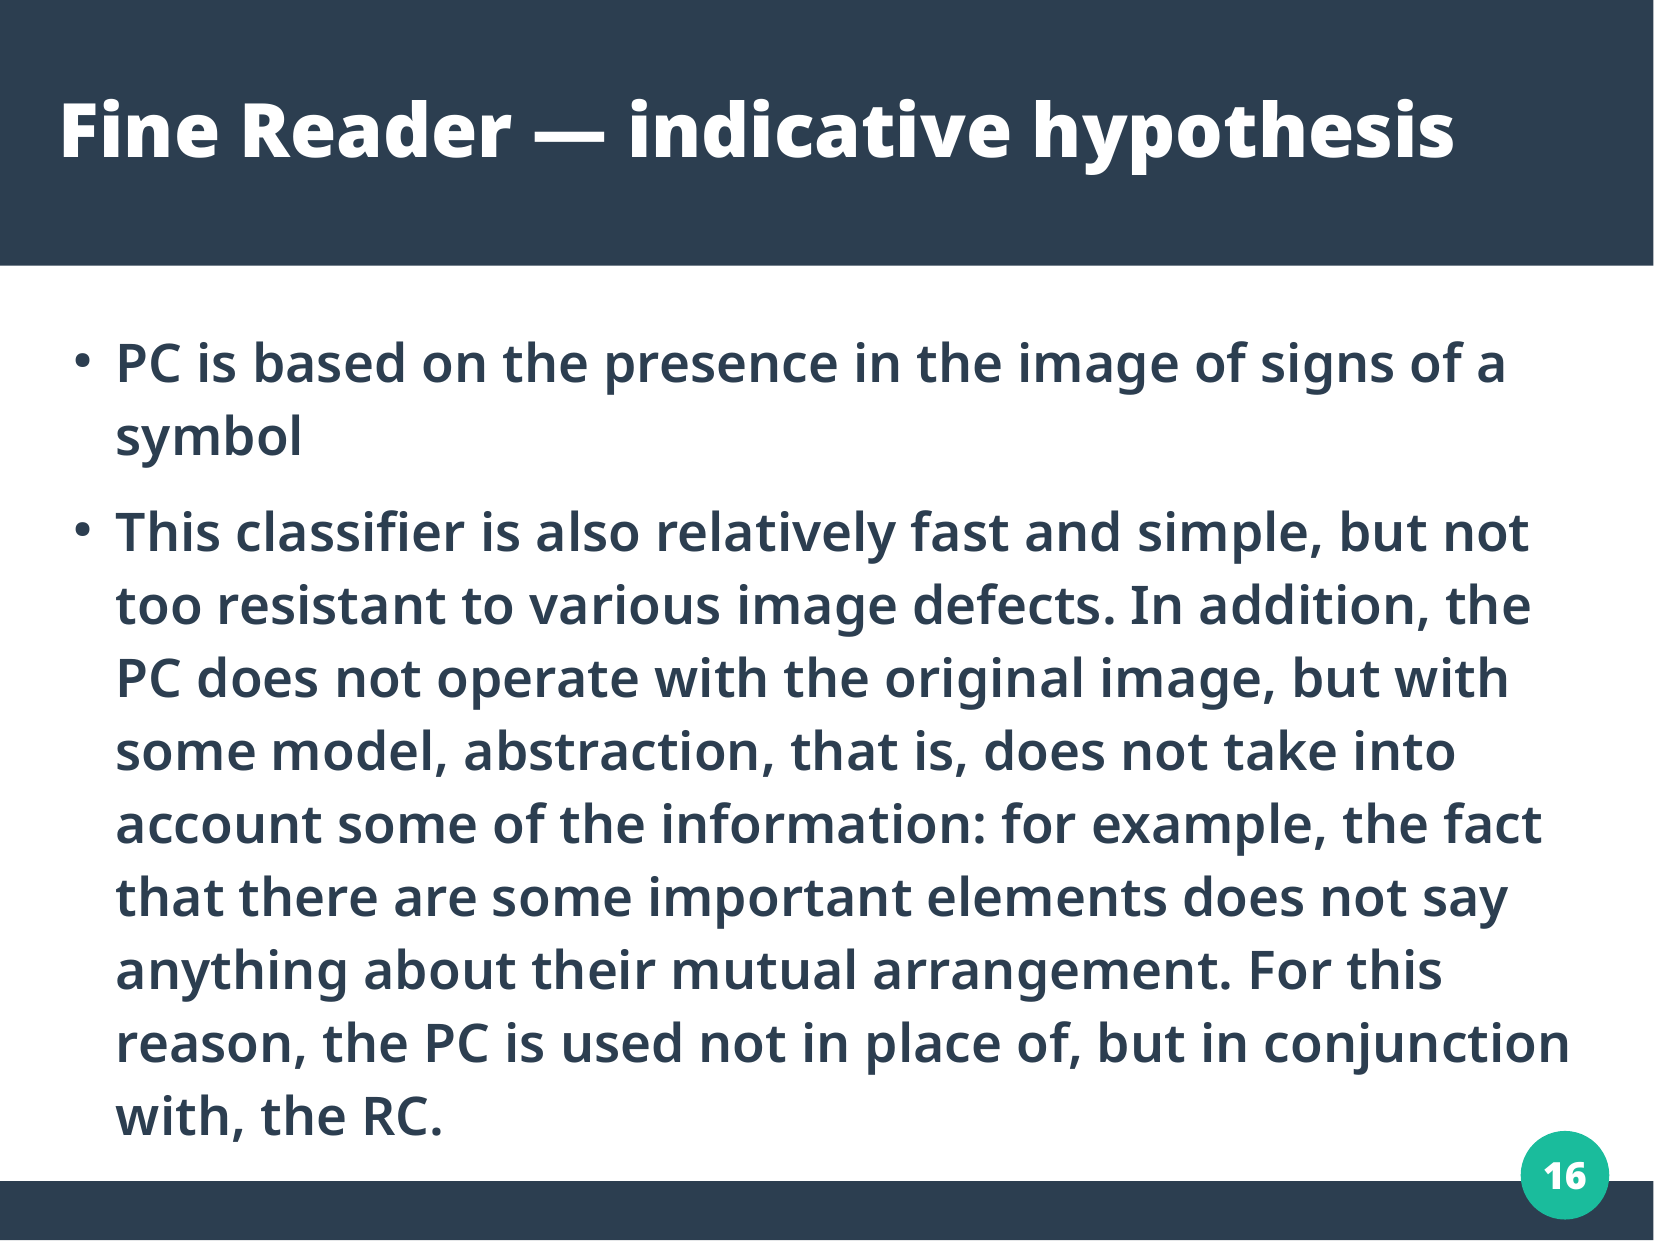

# Fine Reader — indicative hypothesis
PC is based on the presence in the image of signs of a symbol
This classifier is also relatively fast and simple, but not too resistant to various image defects. In addition, the PC does not operate with the original image, but with some model, abstraction, that is, does not take into account some of the information: for example, the fact that there are some important elements does not say anything about their mutual arrangement. For this reason, the PC is used not in place of, but in conjunction with, the RC.
16